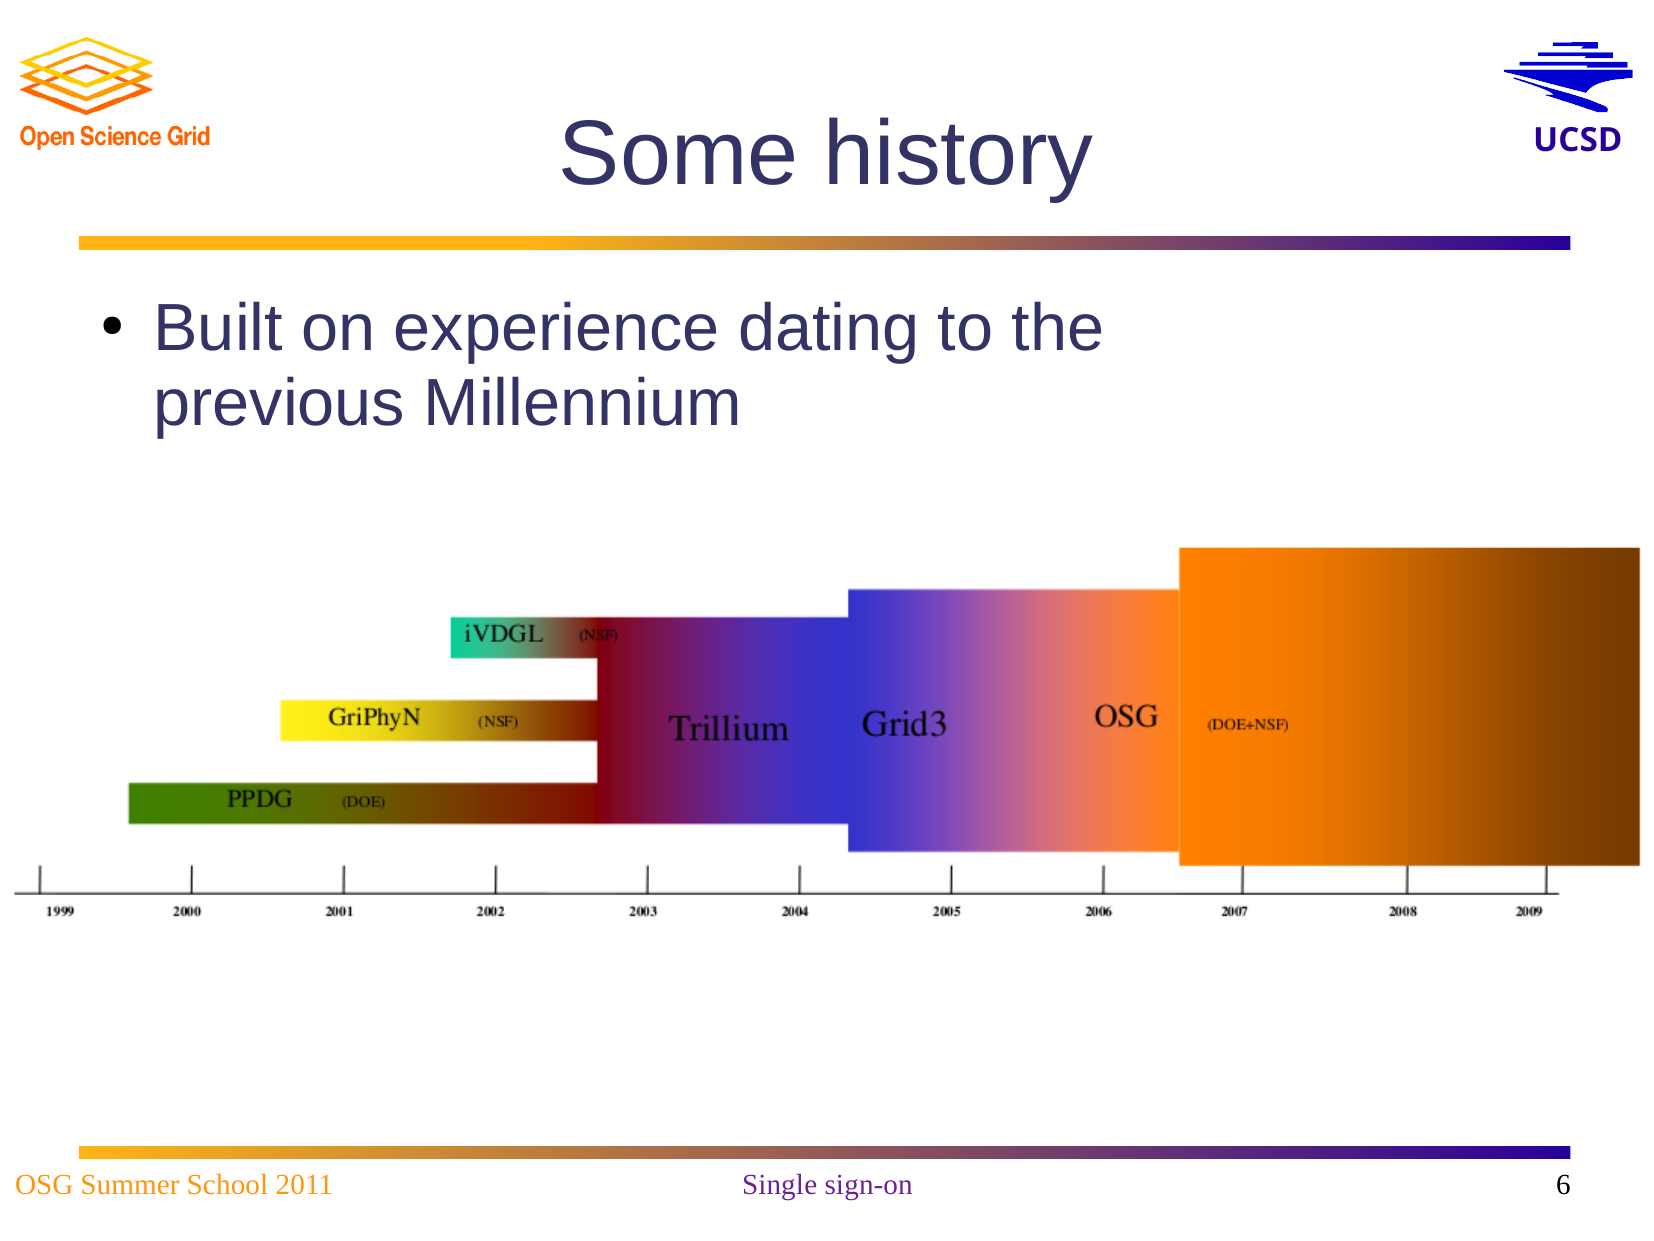

# Some history
Built on experience dating to the
previous Millennium
OSG Summer School 2011
Single sign-on
6